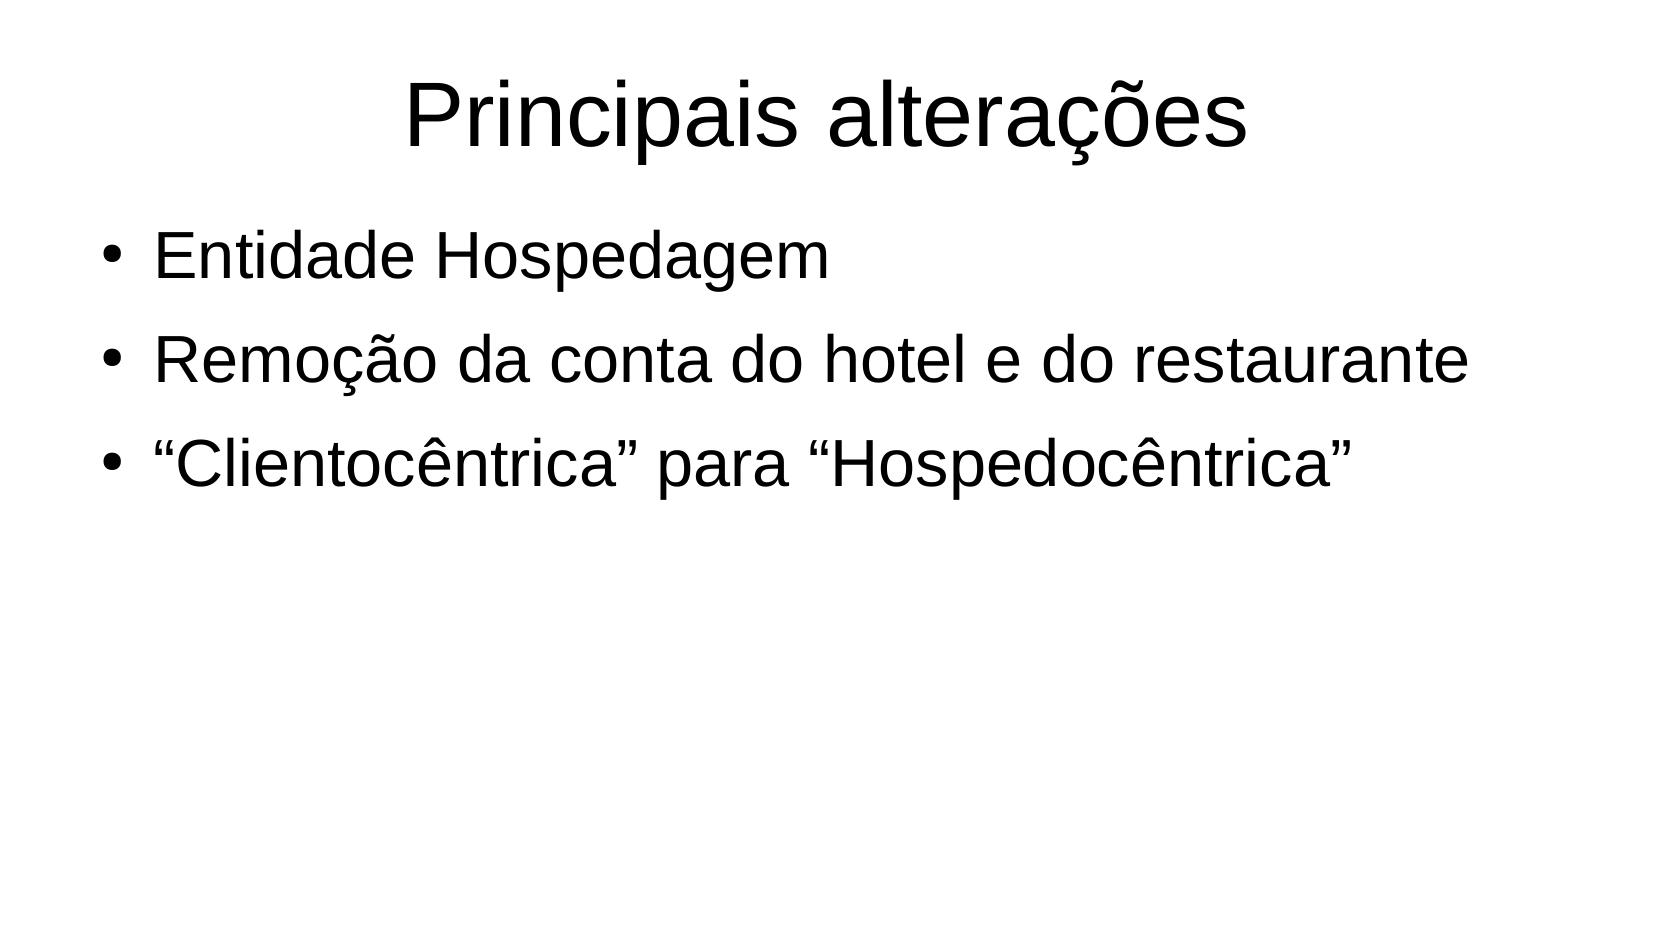

# Principais alterações
Entidade Hospedagem
Remoção da conta do hotel e do restaurante
“Clientocêntrica” para “Hospedocêntrica”